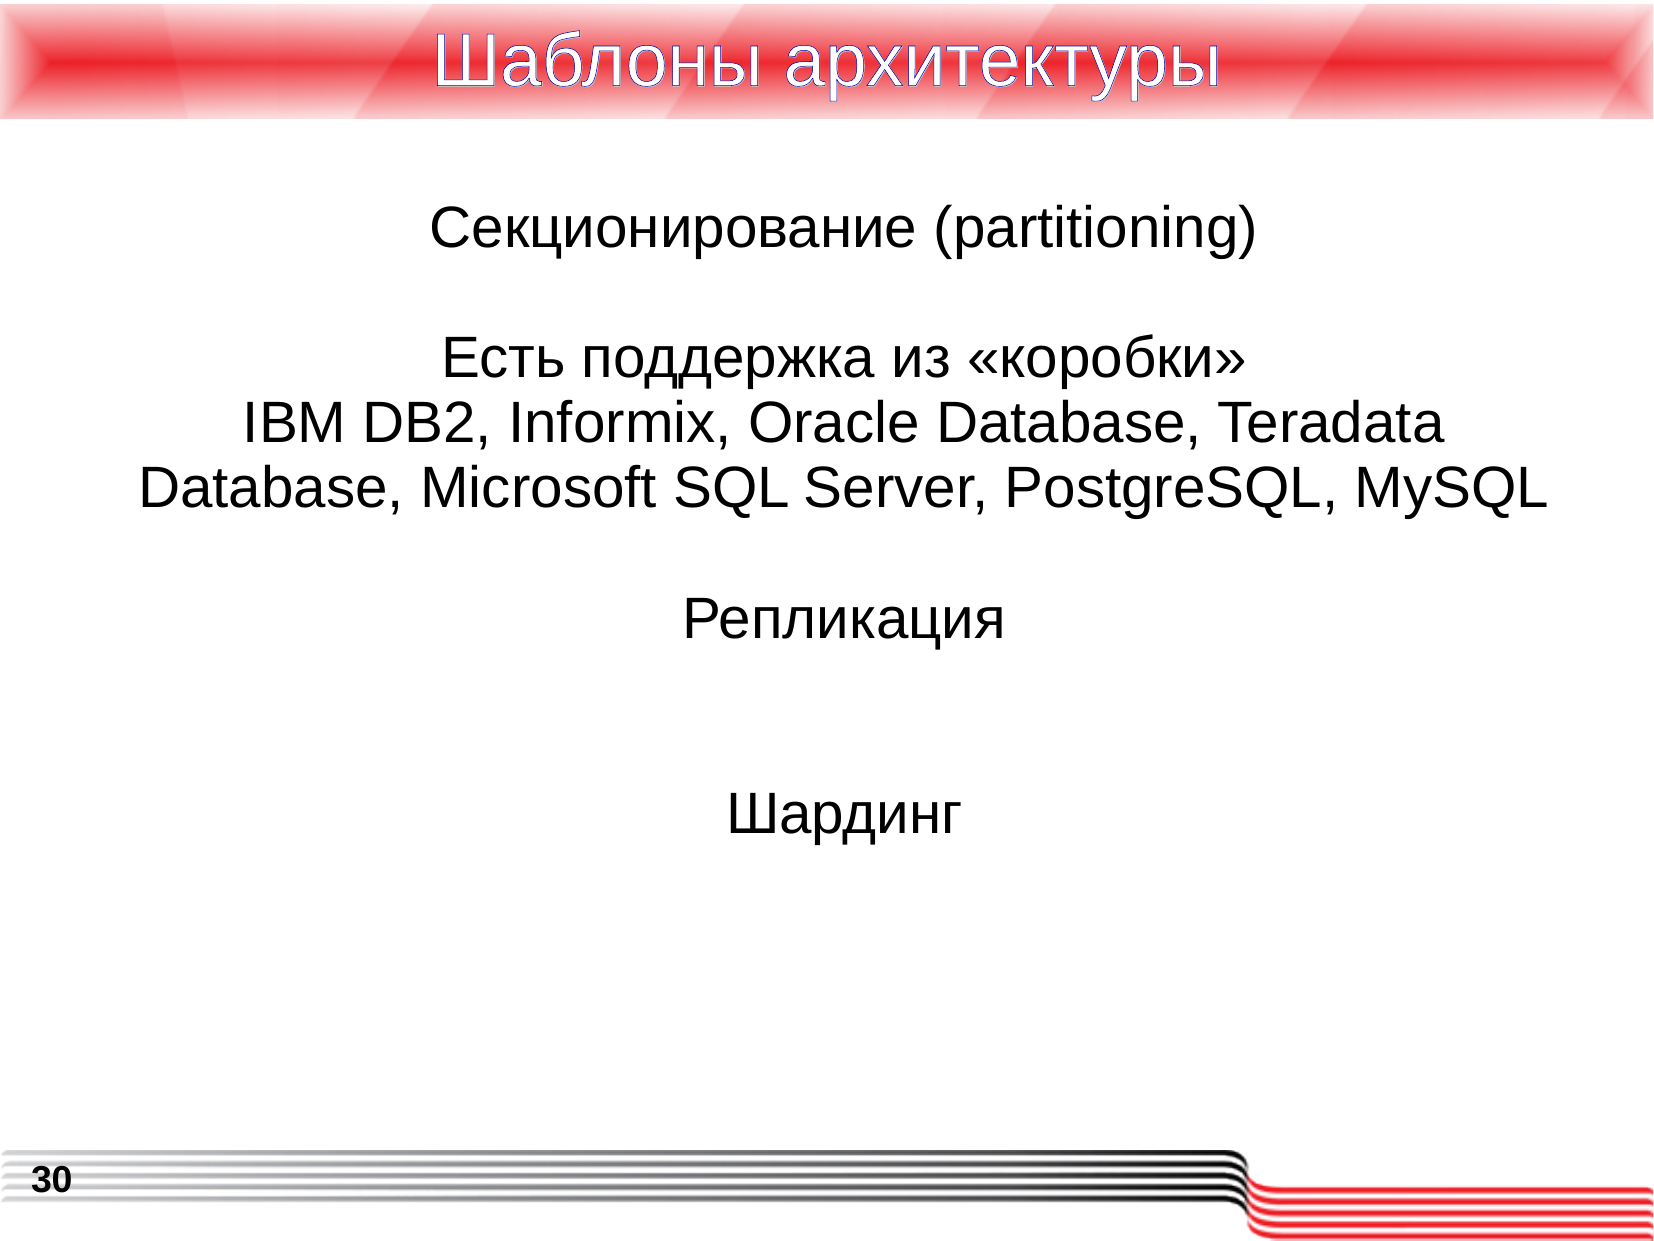

# Шаблоны архитектуры
Секционирование (partitioning)
Есть поддержка из «коробки»
IBM DB2, Informix, Oracle Database, Teradata Database, Microsoft SQL Server, PostgreSQL, MySQL
Репликация
Шардинг
30